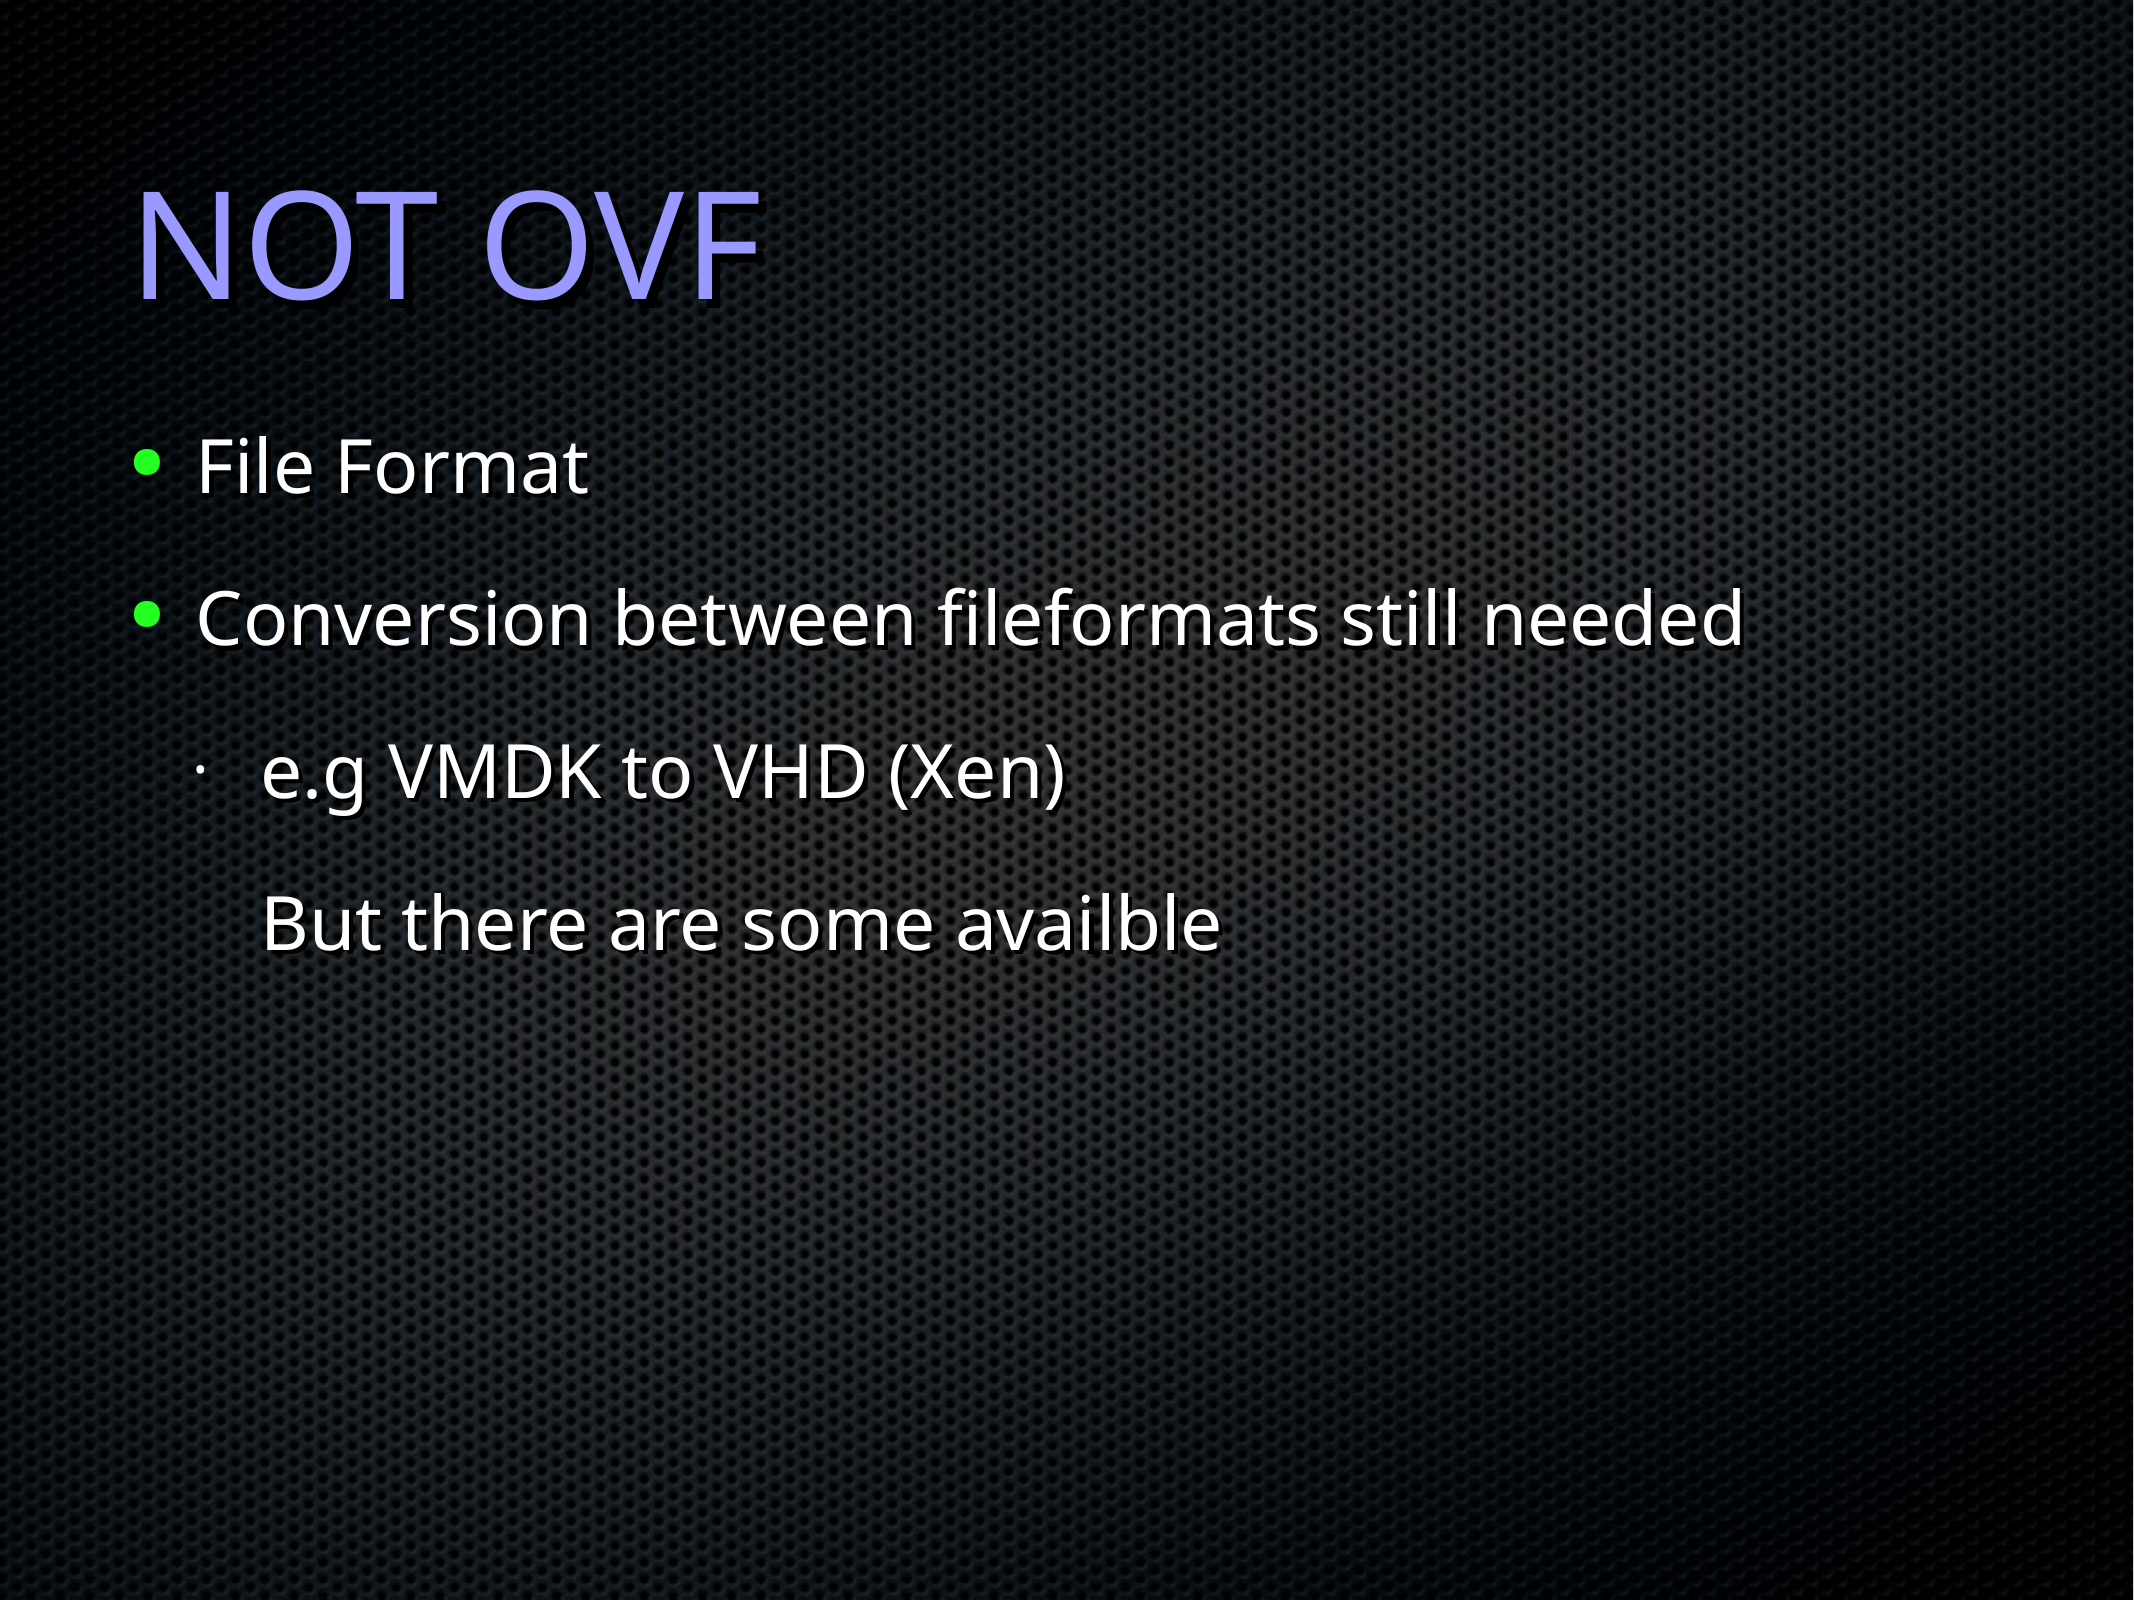

# NOT OVF
File Format
Conversion between fileformats still needed
e.g VMDK to VHD (Xen)
But there are some availble